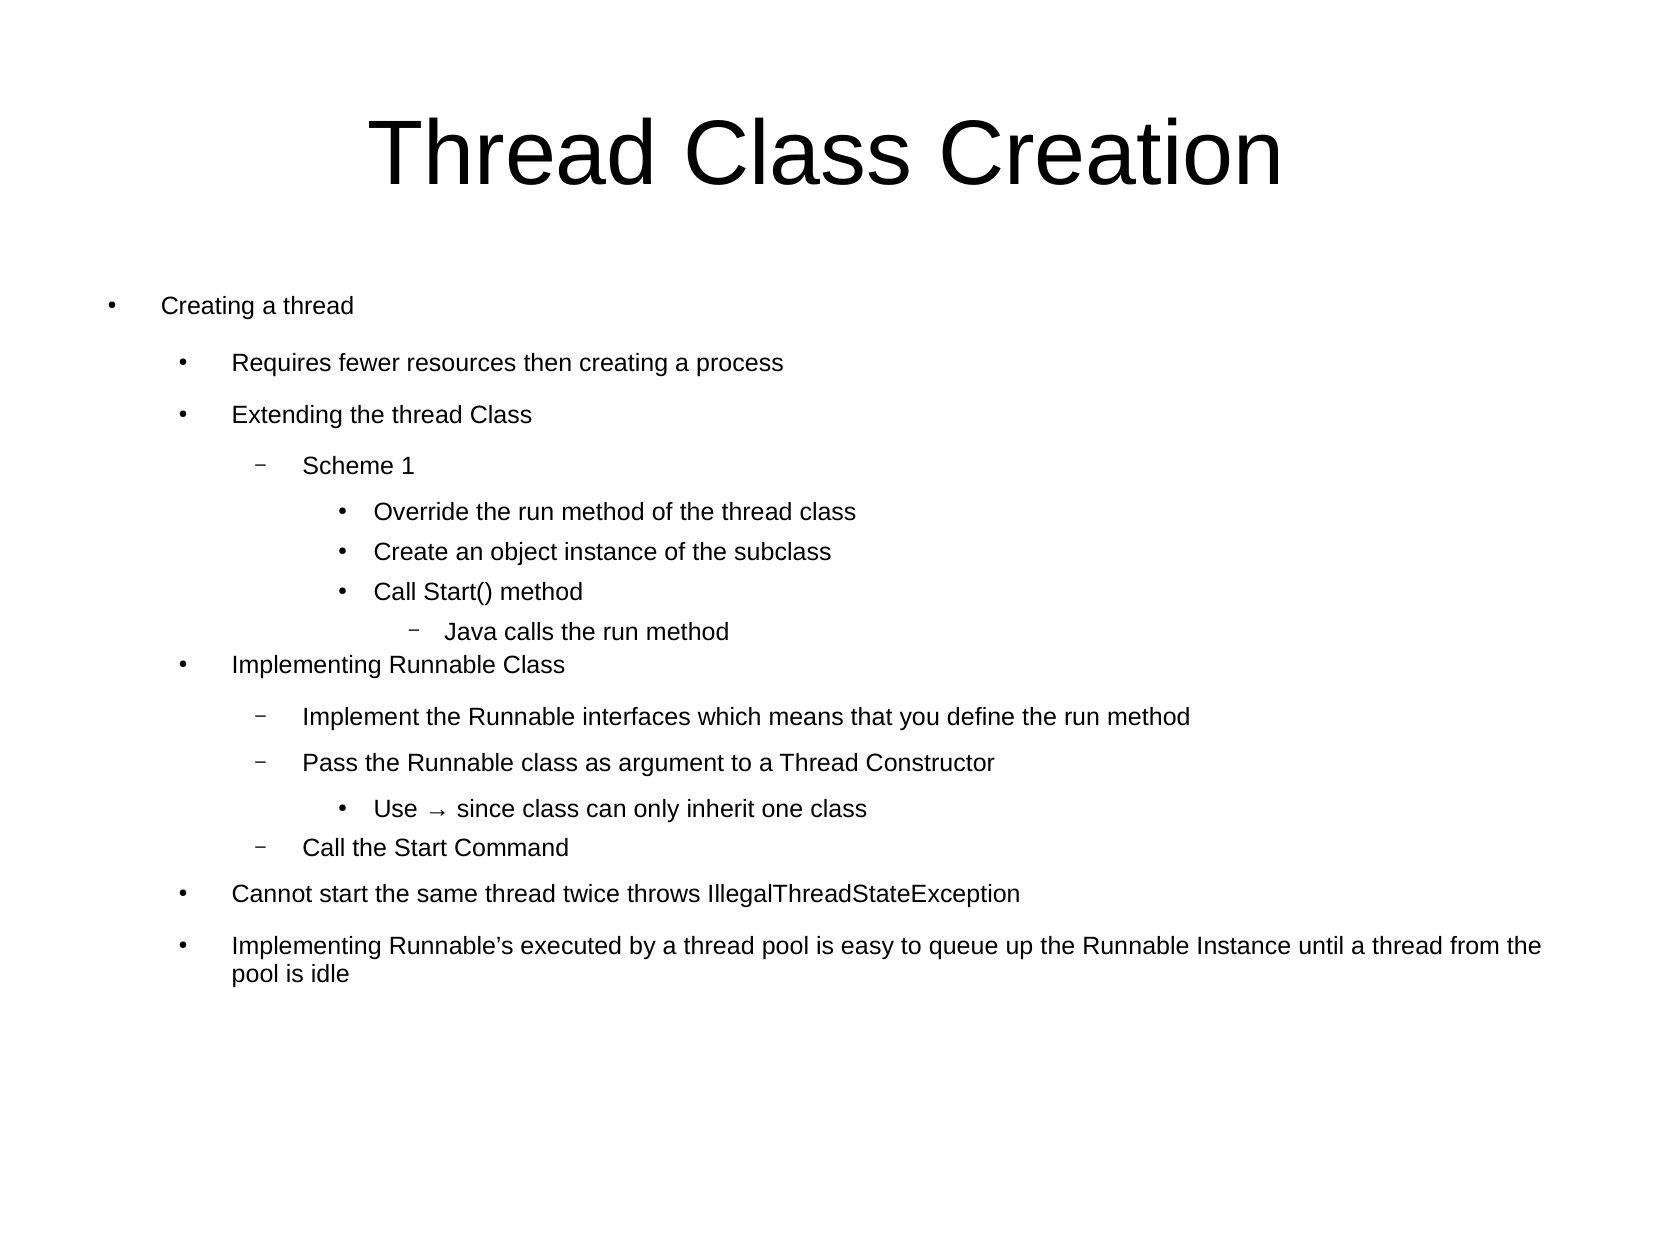

# Thread Class Creation
Creating a thread
Requires fewer resources then creating a process
Extending the thread Class
Scheme 1
Override the run method of the thread class
Create an object instance of the subclass
Call Start() method
Java calls the run method
Implementing Runnable Class
Implement the Runnable interfaces which means that you define the run method
Pass the Runnable class as argument to a Thread Constructor
Use → since class can only inherit one class
Call the Start Command
Cannot start the same thread twice throws IllegalThreadStateException
Implementing Runnable’s executed by a thread pool is easy to queue up the Runnable Instance until a thread from the pool is idle